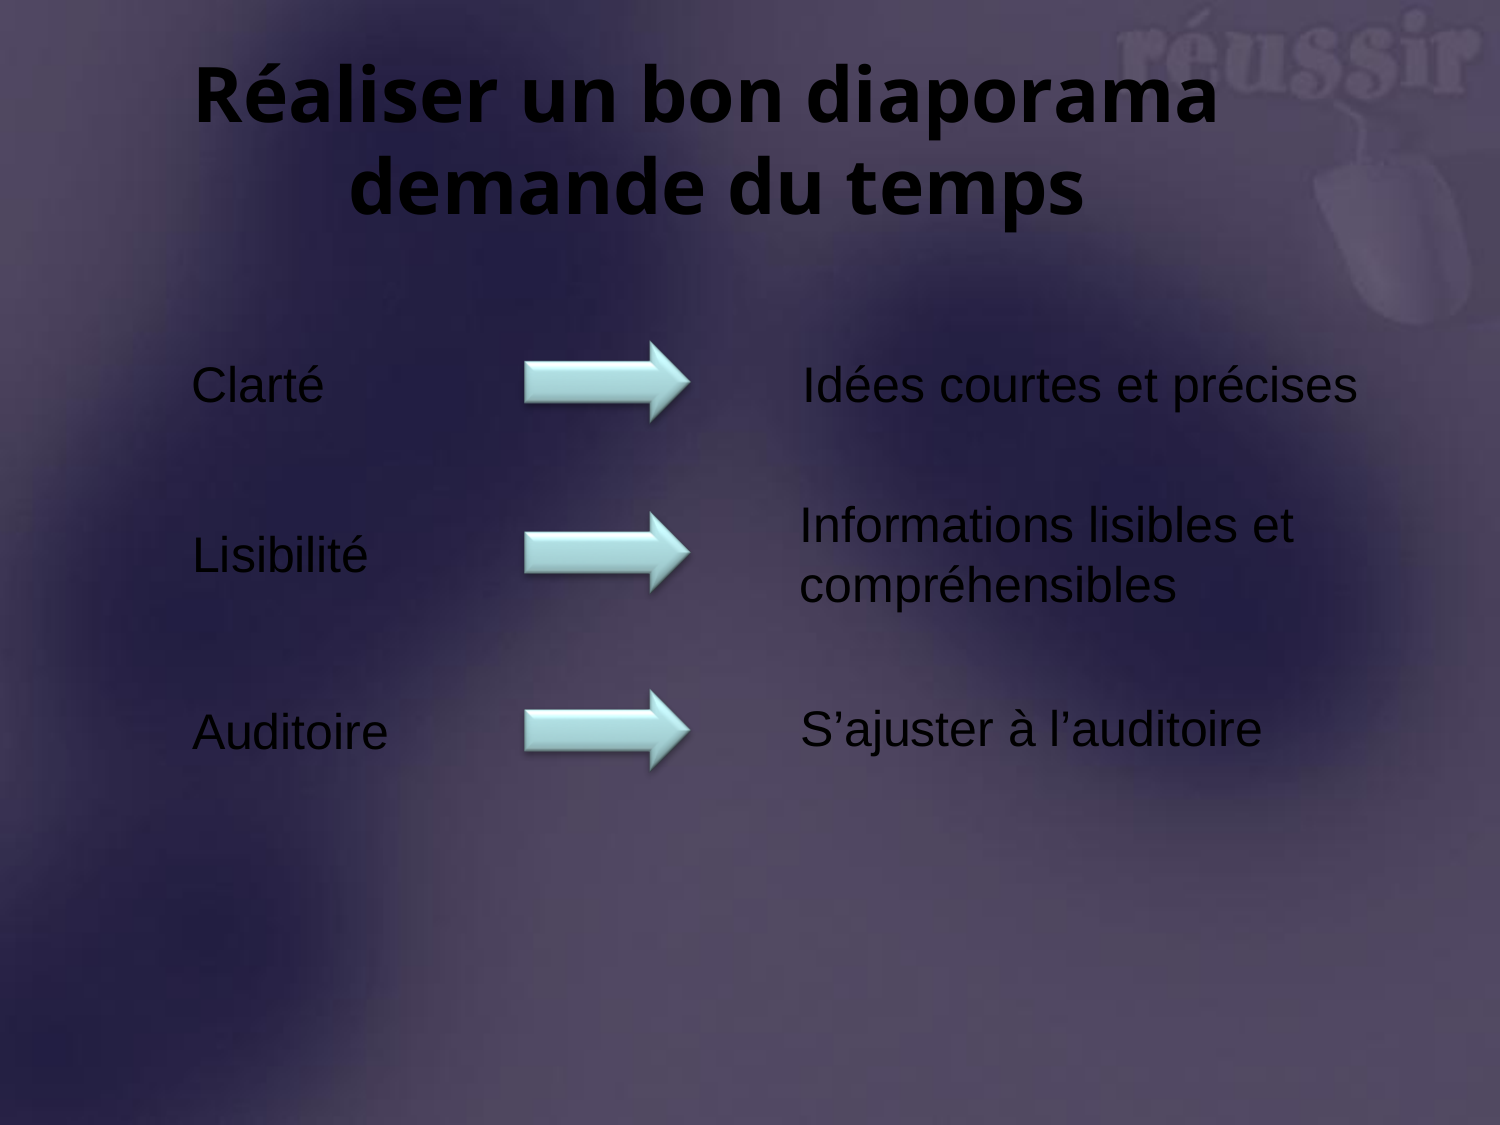

Réaliser un bon diaporama demande du temps
Clarté
Idées courtes et précises
Informations lisibles et compréhensibles
Lisibilité
S’ajuster à l’auditoire
Auditoire